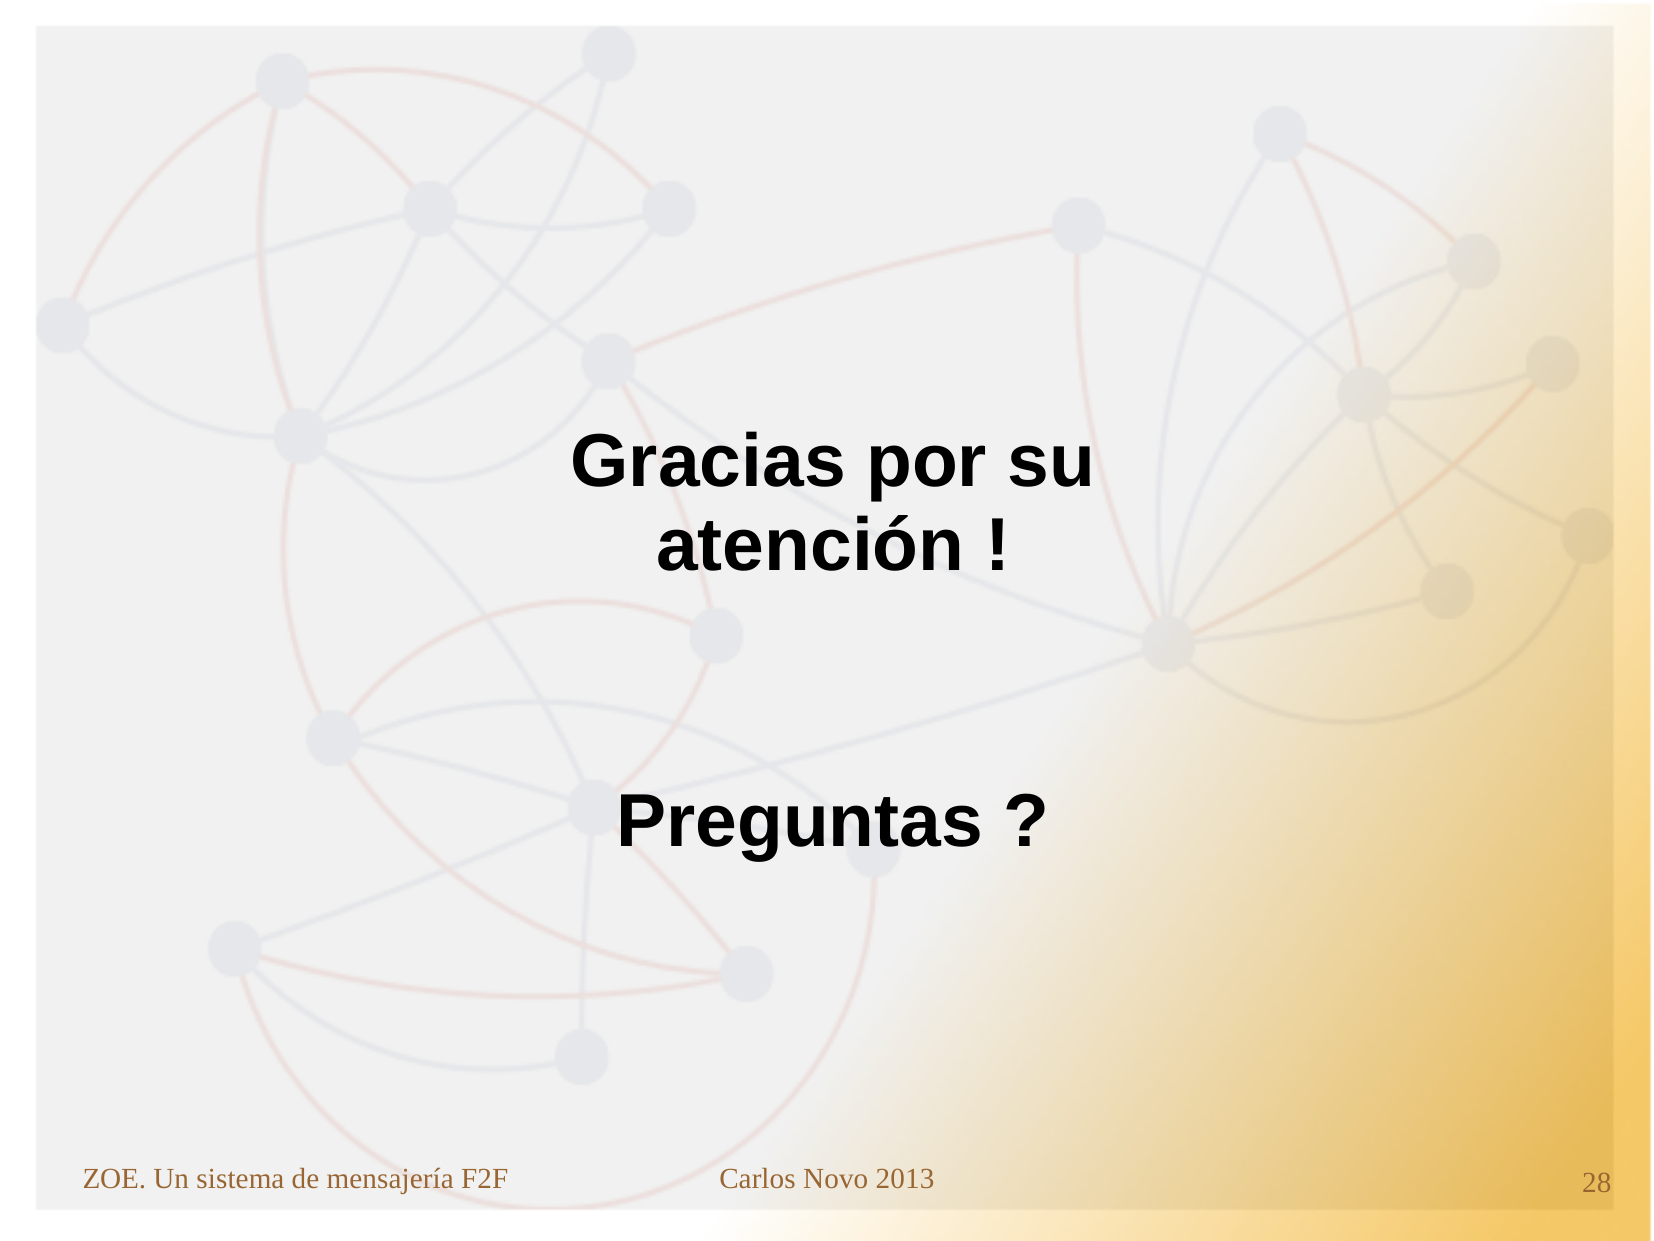

Gracias por su atención !
Preguntas ?
28